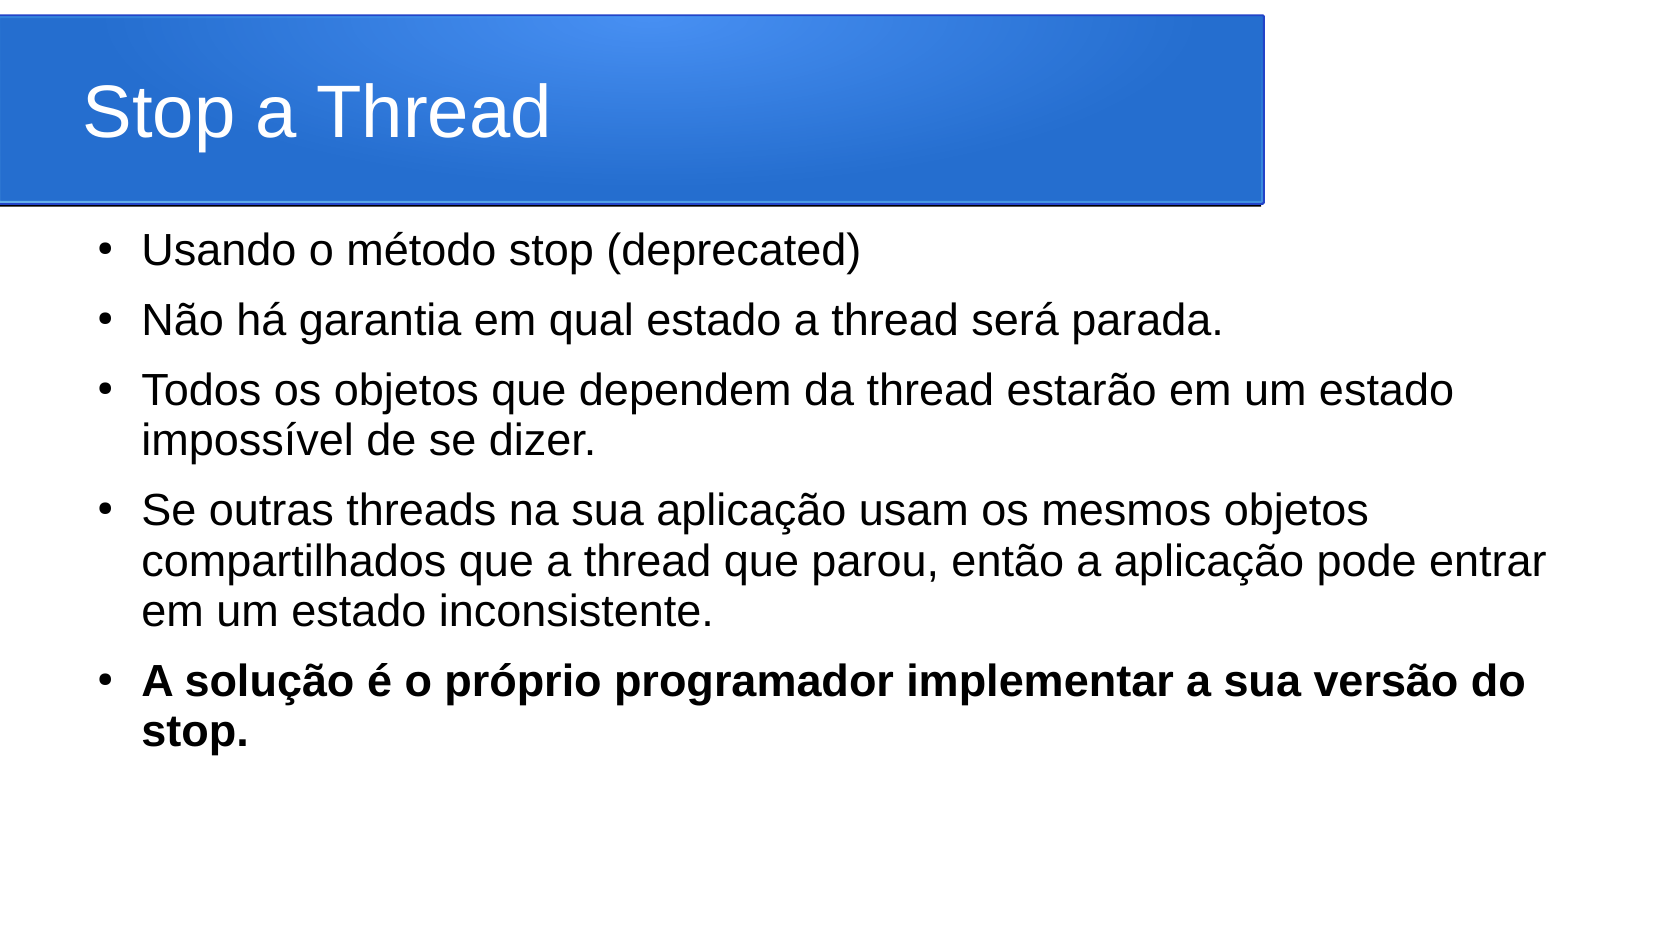

# Stop a Thread
Usando o método stop (deprecated)
Não há garantia em qual estado a thread será parada.
Todos os objetos que dependem da thread estarão em um estado impossível de se dizer.
Se outras threads na sua aplicação usam os mesmos objetos compartilhados que a thread que parou, então a aplicação pode entrar em um estado inconsistente.
A solução é o próprio programador implementar a sua versão do stop.